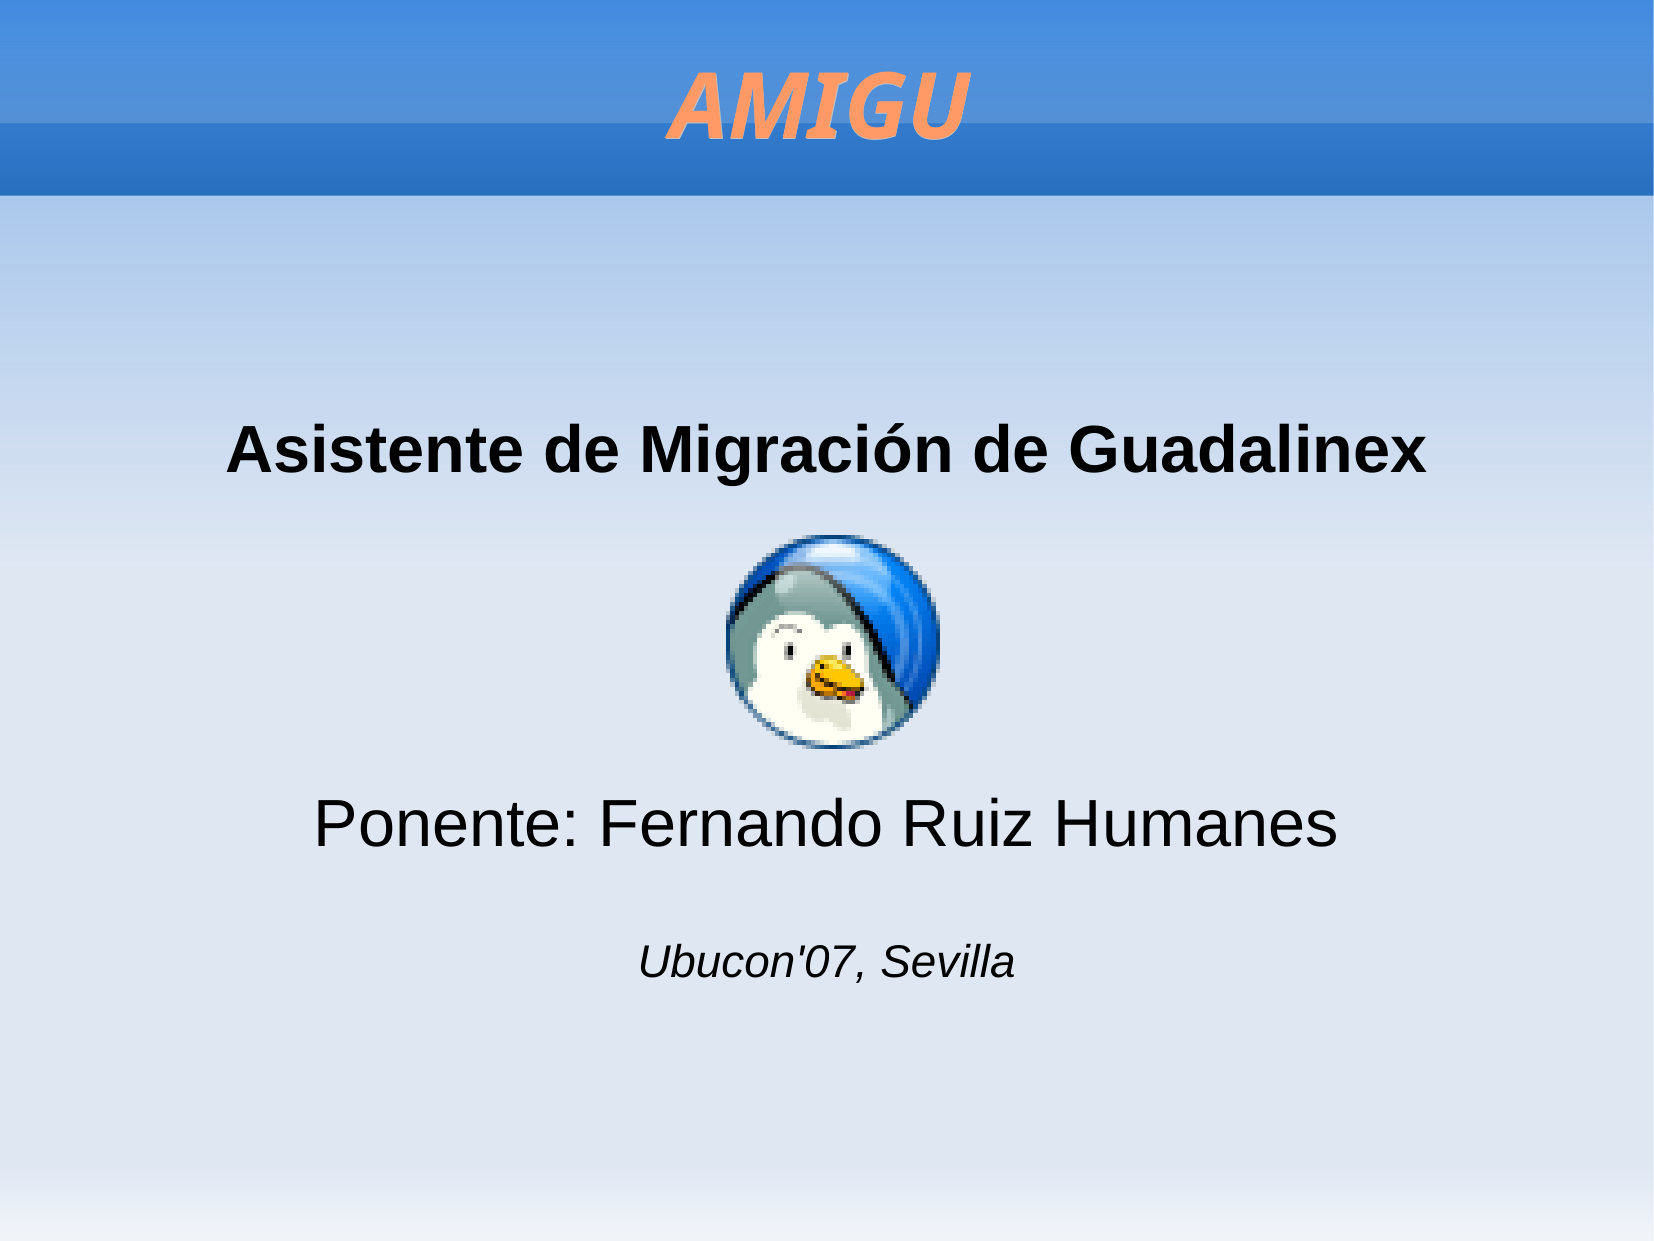

# AMIGU
Asistente de Migración de Guadalinex
Ponente: Fernando Ruiz Humanes
Ubucon'07, Sevilla